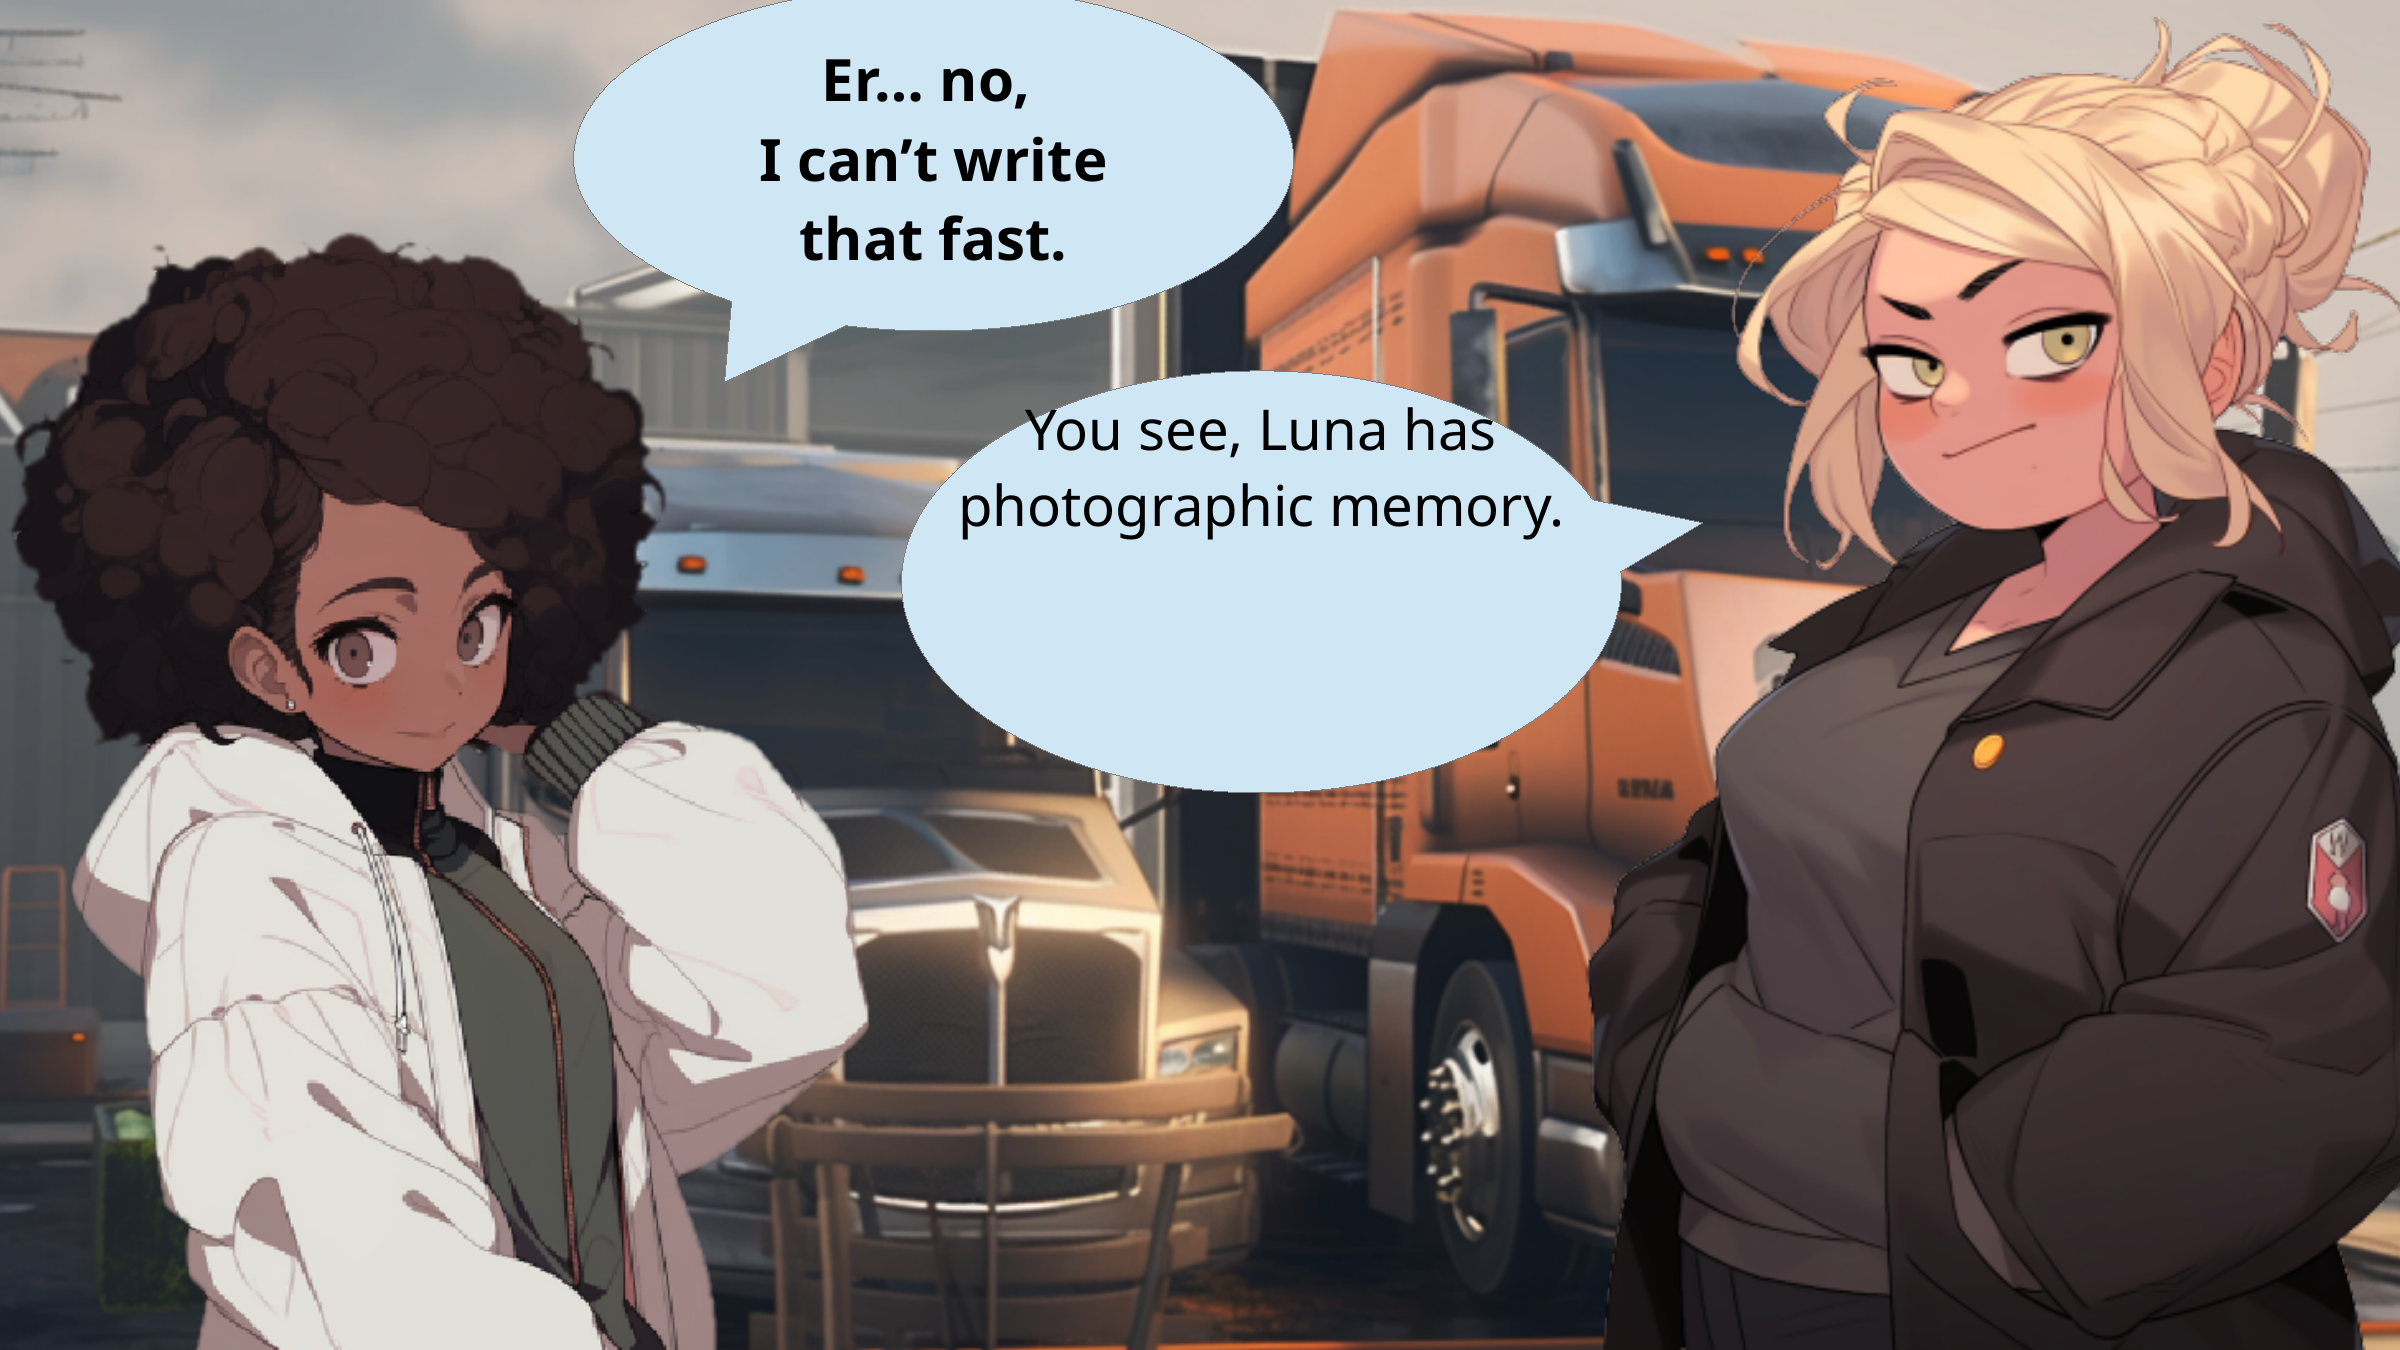

Er… no,
I can’t write
that fast.
You see, Luna has
photographic memory.